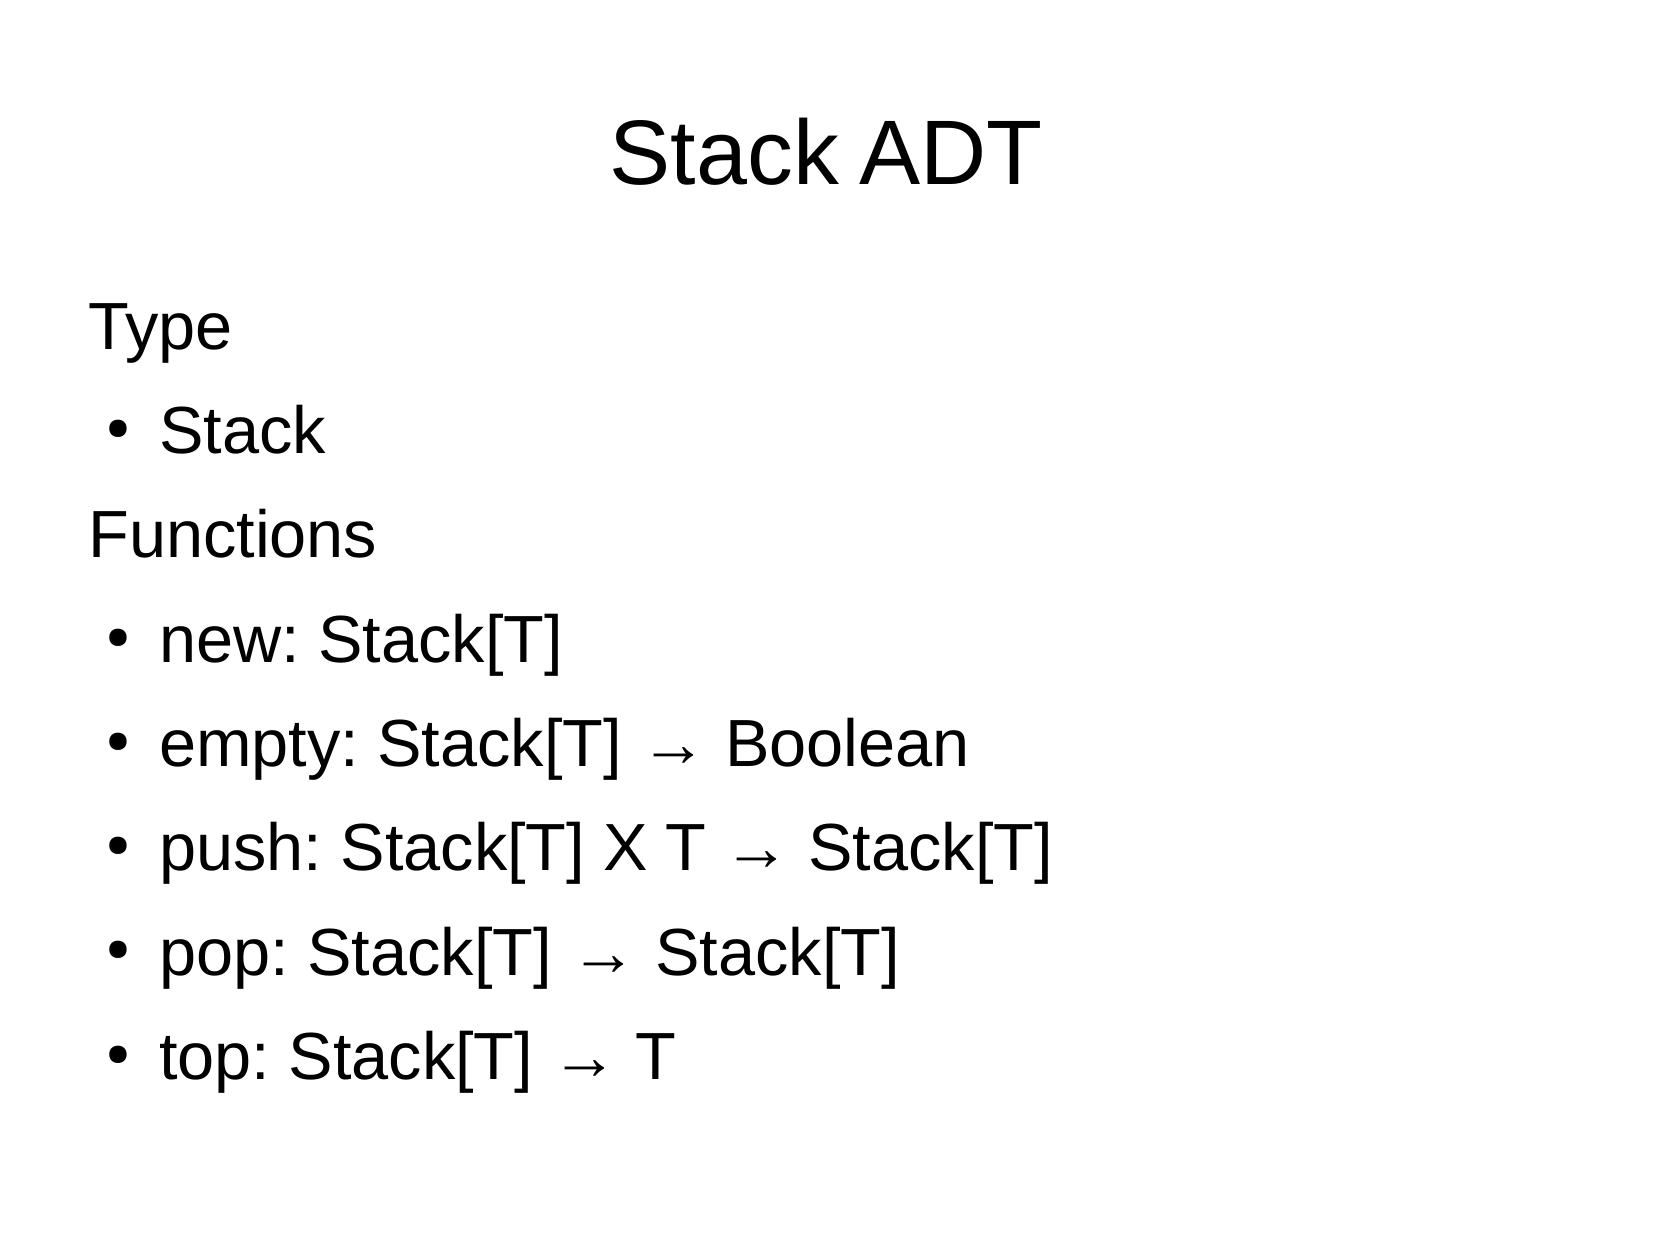

# Stack ADT
Type
Stack
Functions
new: Stack[T]
empty: Stack[T] → Boolean
push: Stack[T] X T → Stack[T]
pop: Stack[T] → Stack[T]
top: Stack[T] → T